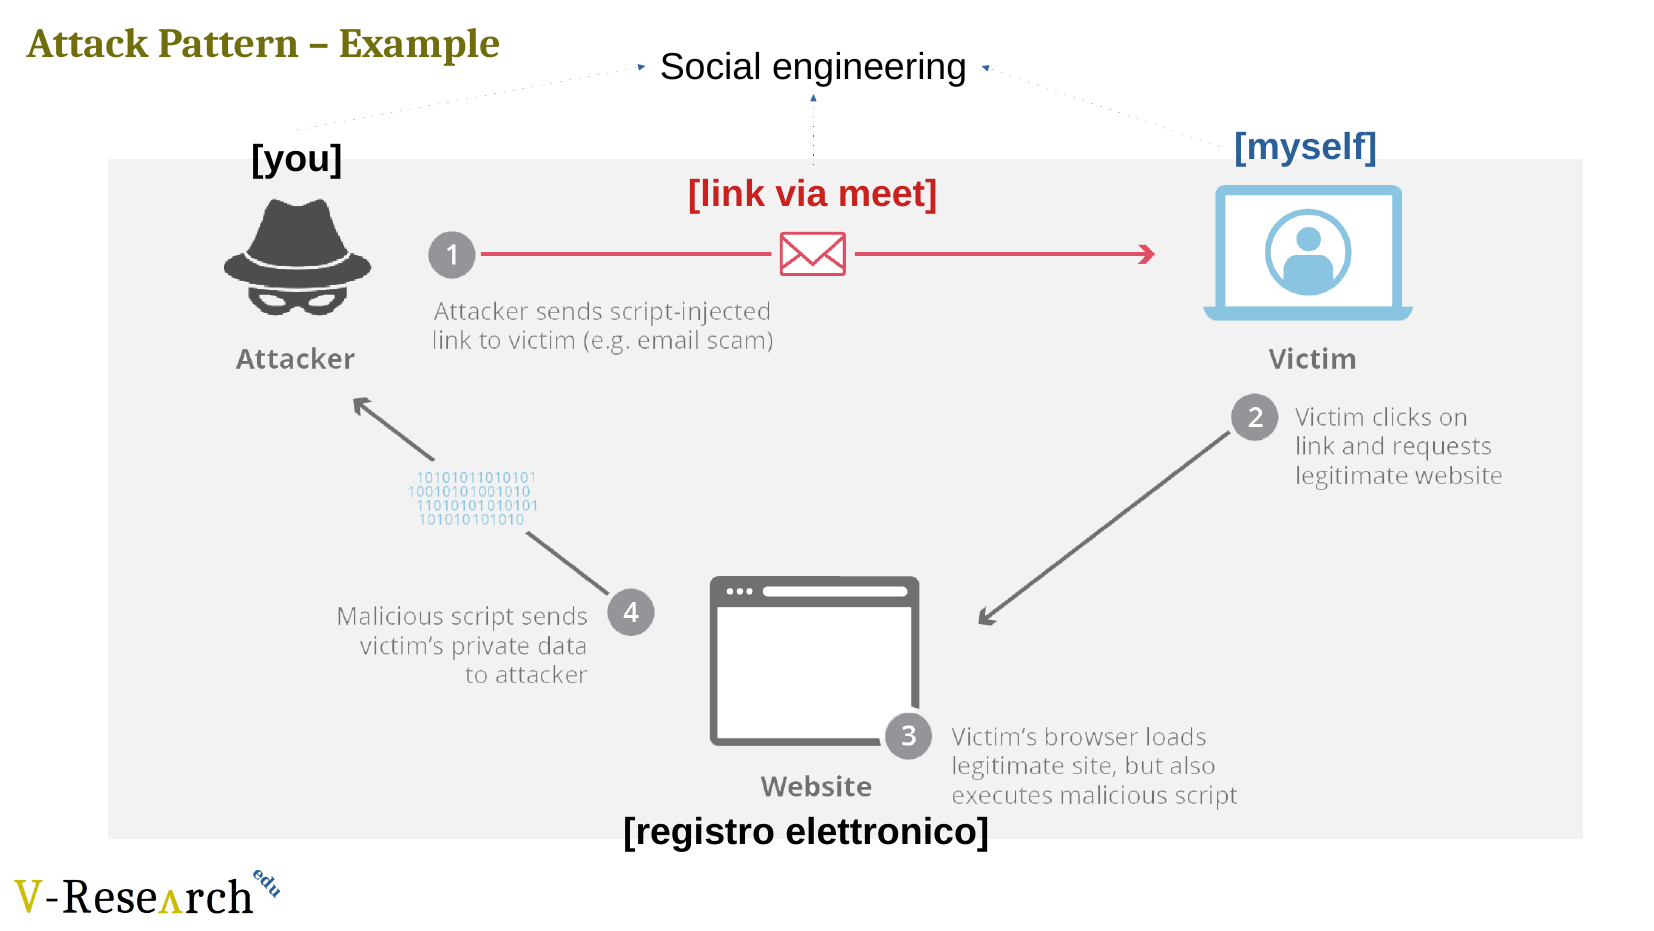

Attack Pattern – Example
Social engineering
[myself]
[you]
[link via meet]
[registro elettronico]
edu